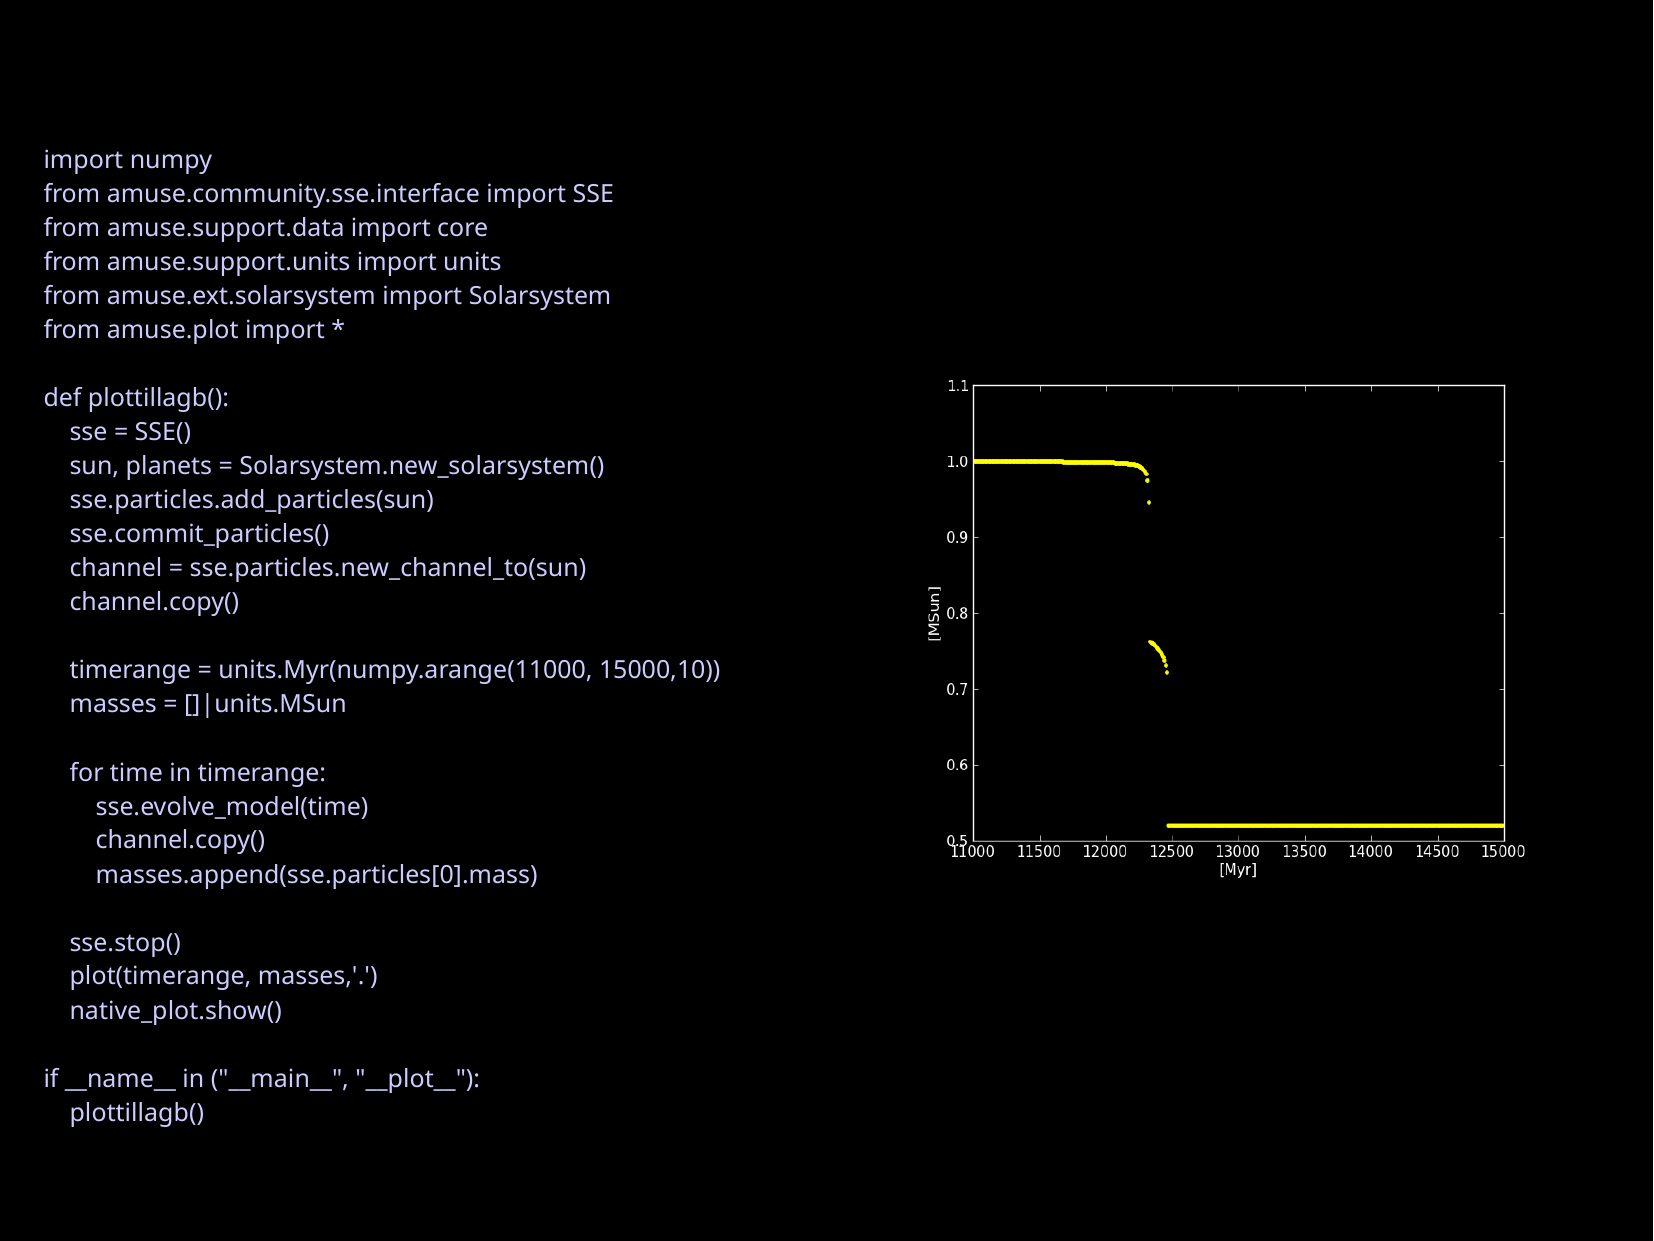

import numpy
from amuse.community.sse.interface import SSE
from amuse.support.data import core
from amuse.support.units import units
from amuse.ext.solarsystem import Solarsystem
from amuse.plot import *
def plottillagb():
 sse = SSE()
 sun, planets = Solarsystem.new_solarsystem()
 sse.particles.add_particles(sun)
 sse.commit_particles()
 channel = sse.particles.new_channel_to(sun)
 channel.copy()
 timerange = units.Myr(numpy.arange(11000, 15000,10))
 masses = []|units.MSun
 for time in timerange:
 sse.evolve_model(time)
 channel.copy()
 masses.append(sse.particles[0].mass)
 sse.stop()
 plot(timerange, masses,'.')
 native_plot.show()
if __name__ in ("__main__", "__plot__"):
 plottillagb()